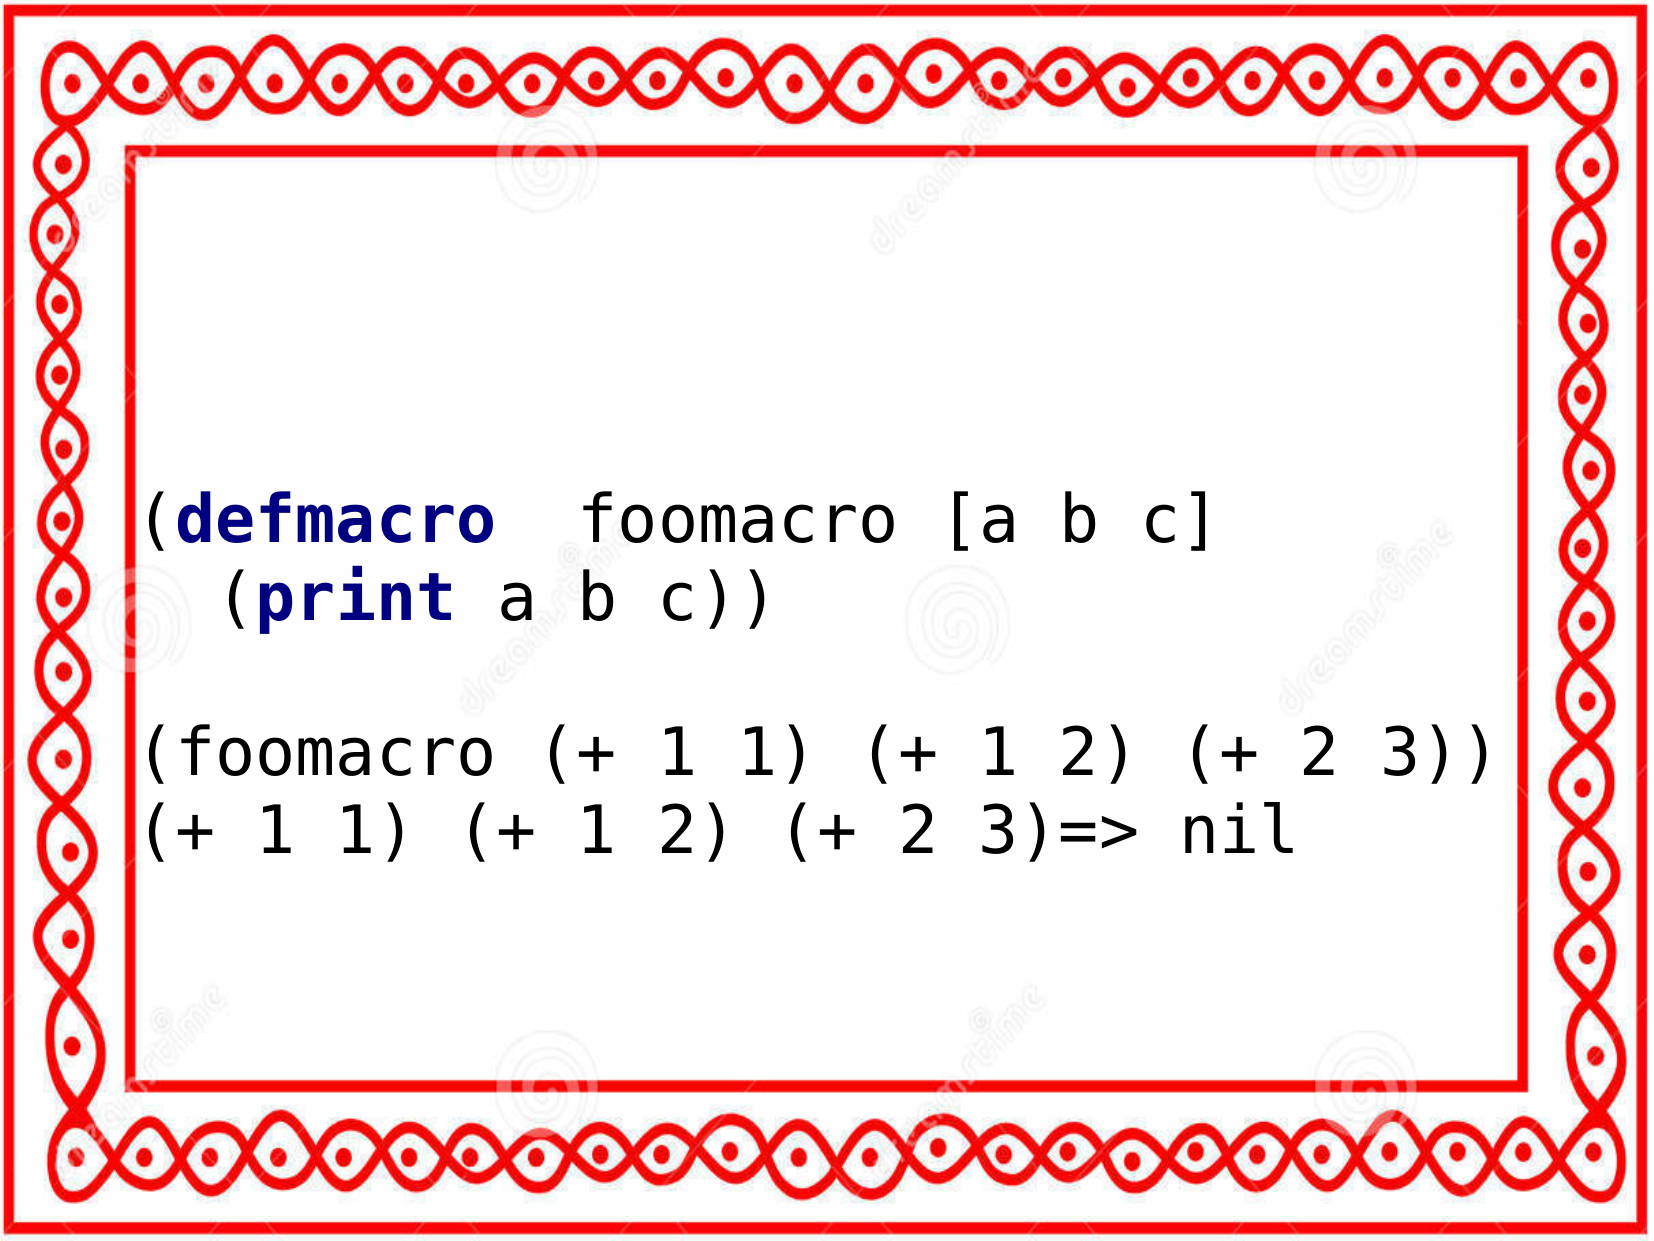

# (defmacro foomacro [a b c] (print a b c))
(foomacro (+ 1 1) (+ 1 2) (+ 2 3))
(+ 1 1) (+ 1 2) (+ 2 3)=> nil